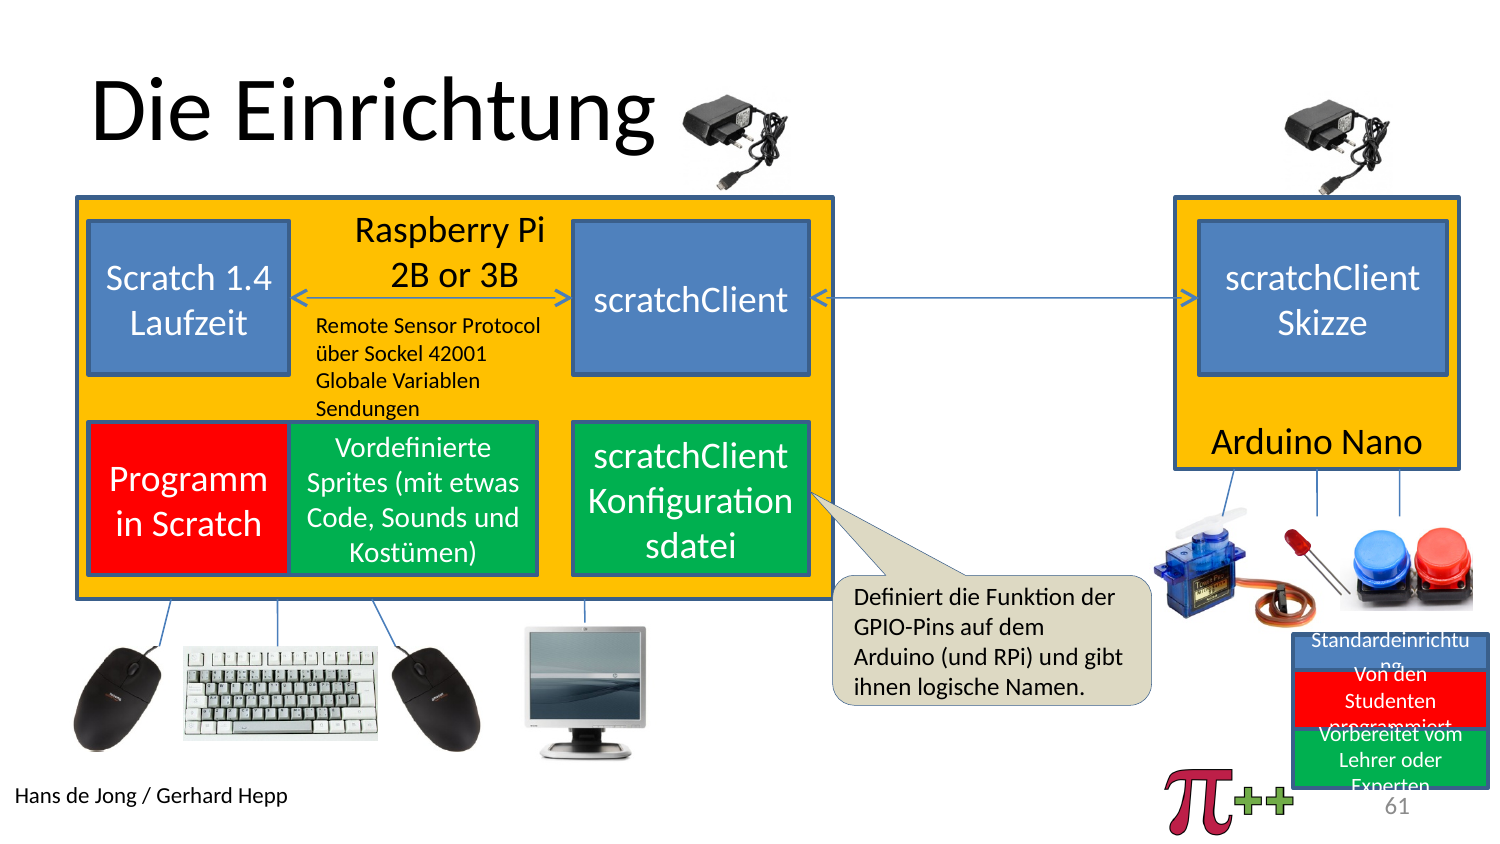

# Die Einrichtung
Raspberry Pi
2B or 3B
Arduino Nano
Scratch 1.4 Laufzeit
scratchClient
scratchClient Skizze
Remote Sensor Protocol über Sockel 42001
Globale Variablen
Sendungen
Programm in Scratch
Vordefinierte Sprites (mit etwas Code, Sounds und Kostümen)
scratchClient Konfigurationsdatei
Definiert die Funktion der GPIO-Pins auf dem Arduino (und RPi) und gibt ihnen logische Namen.
Standardeinrichtung
Von den Studenten programmiert
Vorbereitet vom Lehrer oder Experten